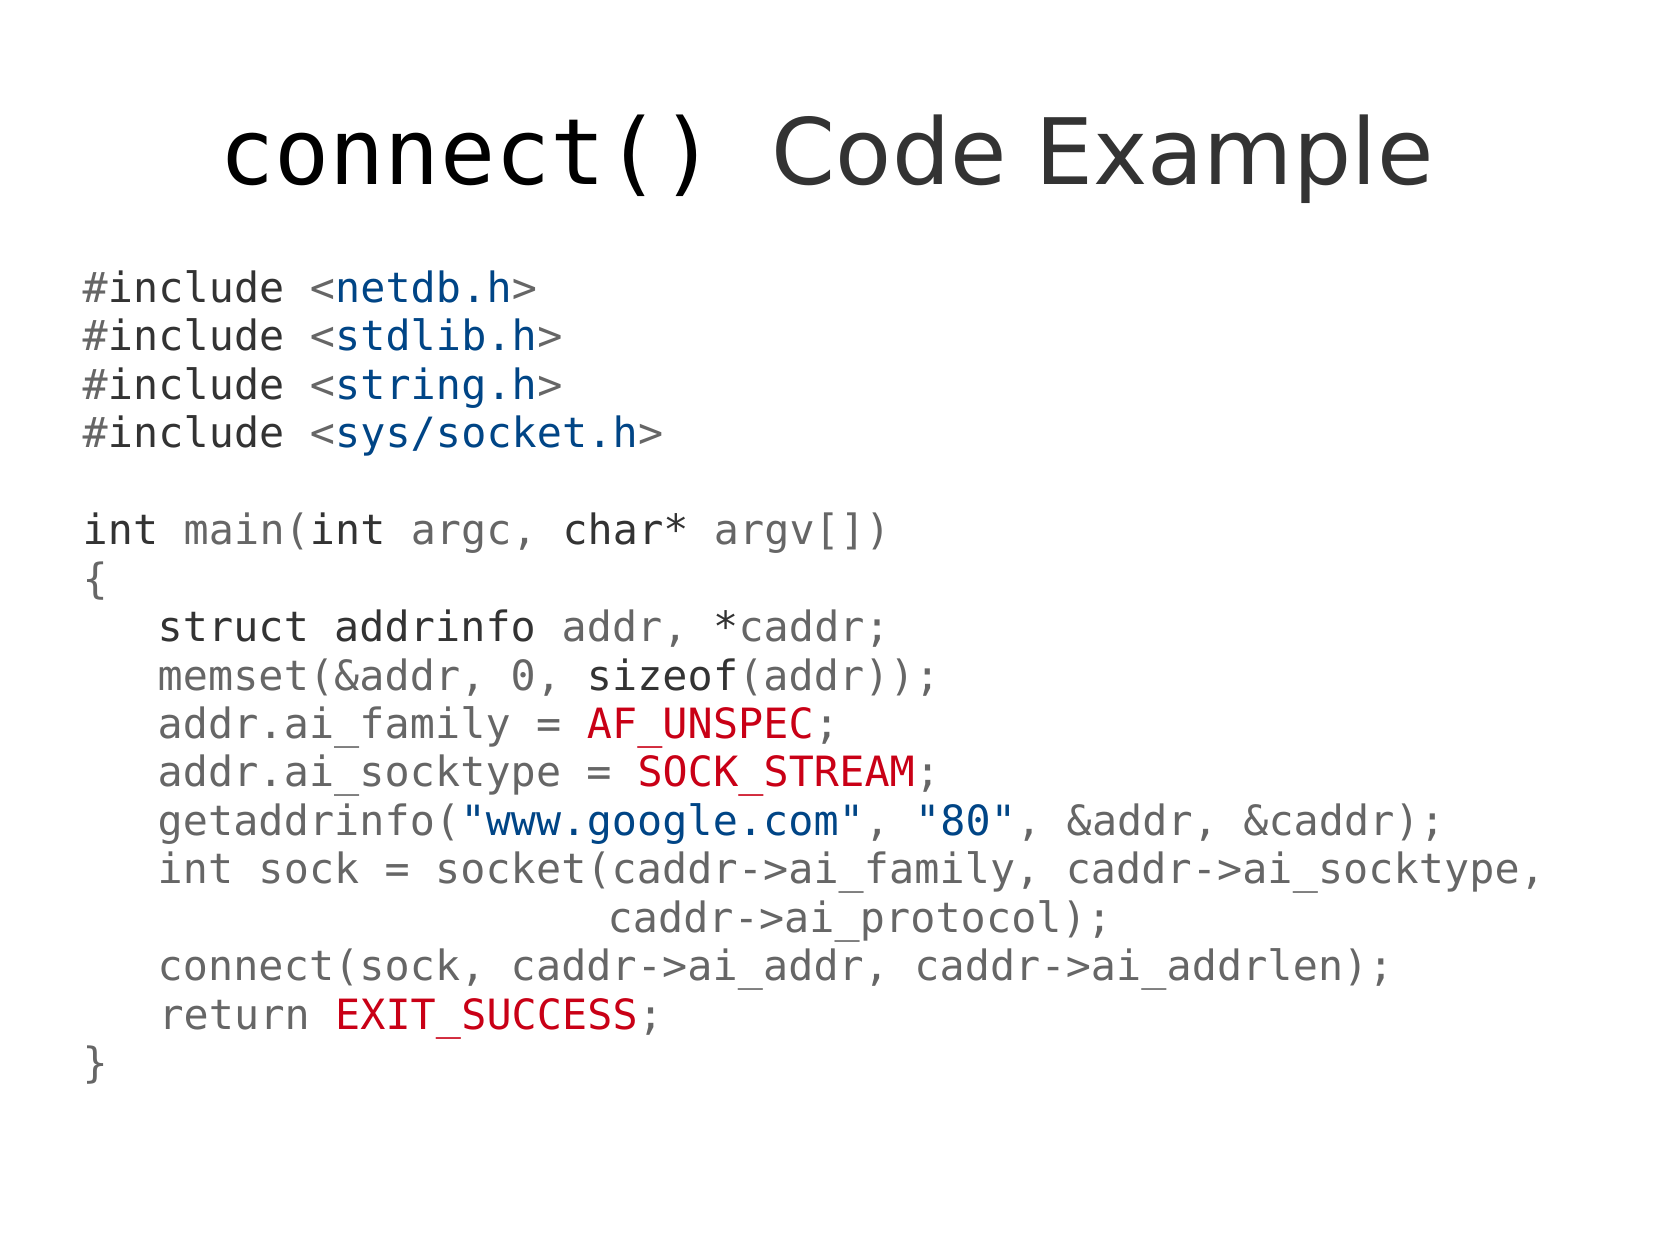

# connect() Code Example
#include <netdb.h>
#include <stdlib.h>
#include <string.h>
#include <sys/socket.h>
int main(int argc, char* argv[])
{
	struct addrinfo addr, *caddr;
	memset(&addr, 0, sizeof(addr));
	addr.ai_family = AF_UNSPEC;
	addr.ai_socktype = SOCK_STREAM;
	getaddrinfo("www.google.com", "80", &addr, &caddr);
	int sock = socket(caddr->ai_family, caddr->ai_socktype, 							caddr->ai_protocol);
	connect(sock, caddr->ai_addr, caddr->ai_addrlen);
 return EXIT_SUCCESS;
}